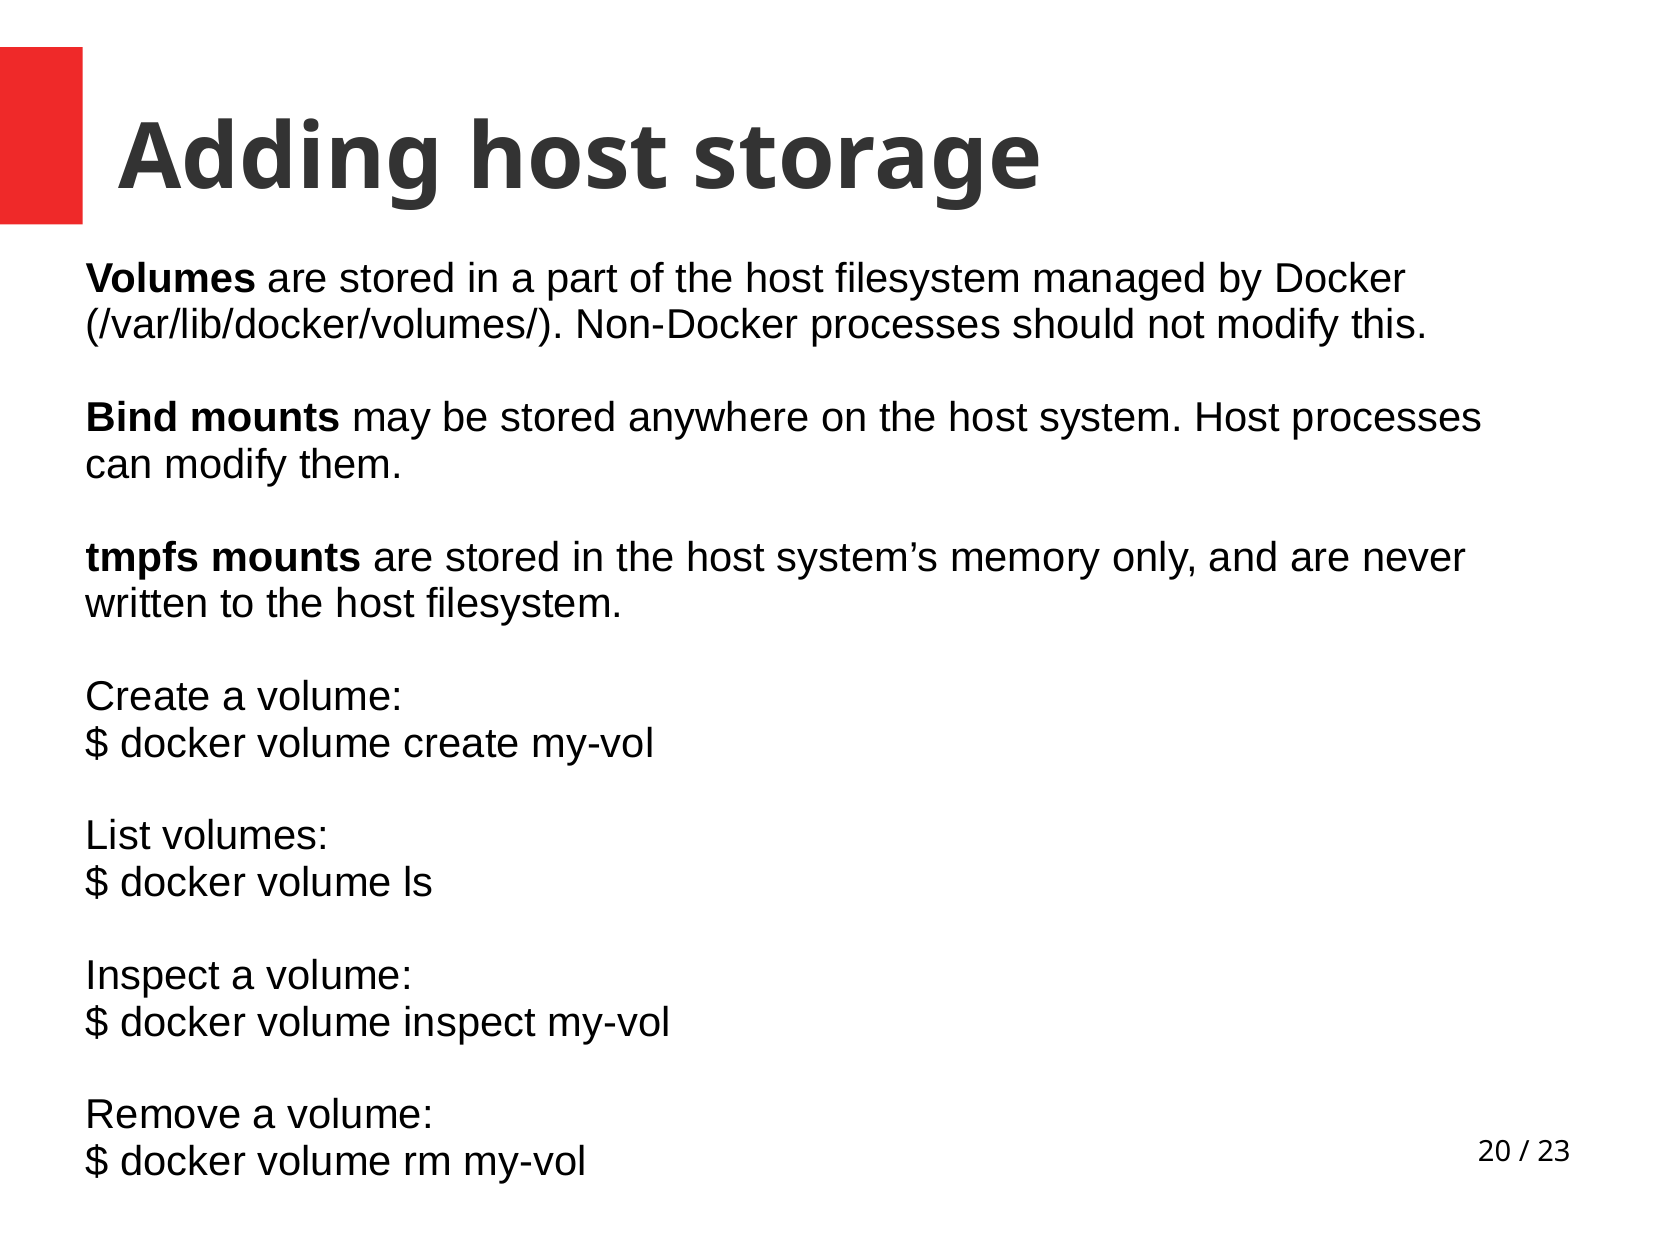

# Adding host storage
Volumes are stored in a part of the host filesystem managed by Docker (/var/lib/docker/volumes/). Non-Docker processes should not modify this.
Bind mounts may be stored anywhere on the host system. Host processes can modify them.
tmpfs mounts are stored in the host system’s memory only, and are never written to the host filesystem.
Create a volume:
$ docker volume create my-vol
List volumes:
$ docker volume ls
Inspect a volume:
$ docker volume inspect my-vol
Remove a volume:
$ docker volume rm my-vol
20